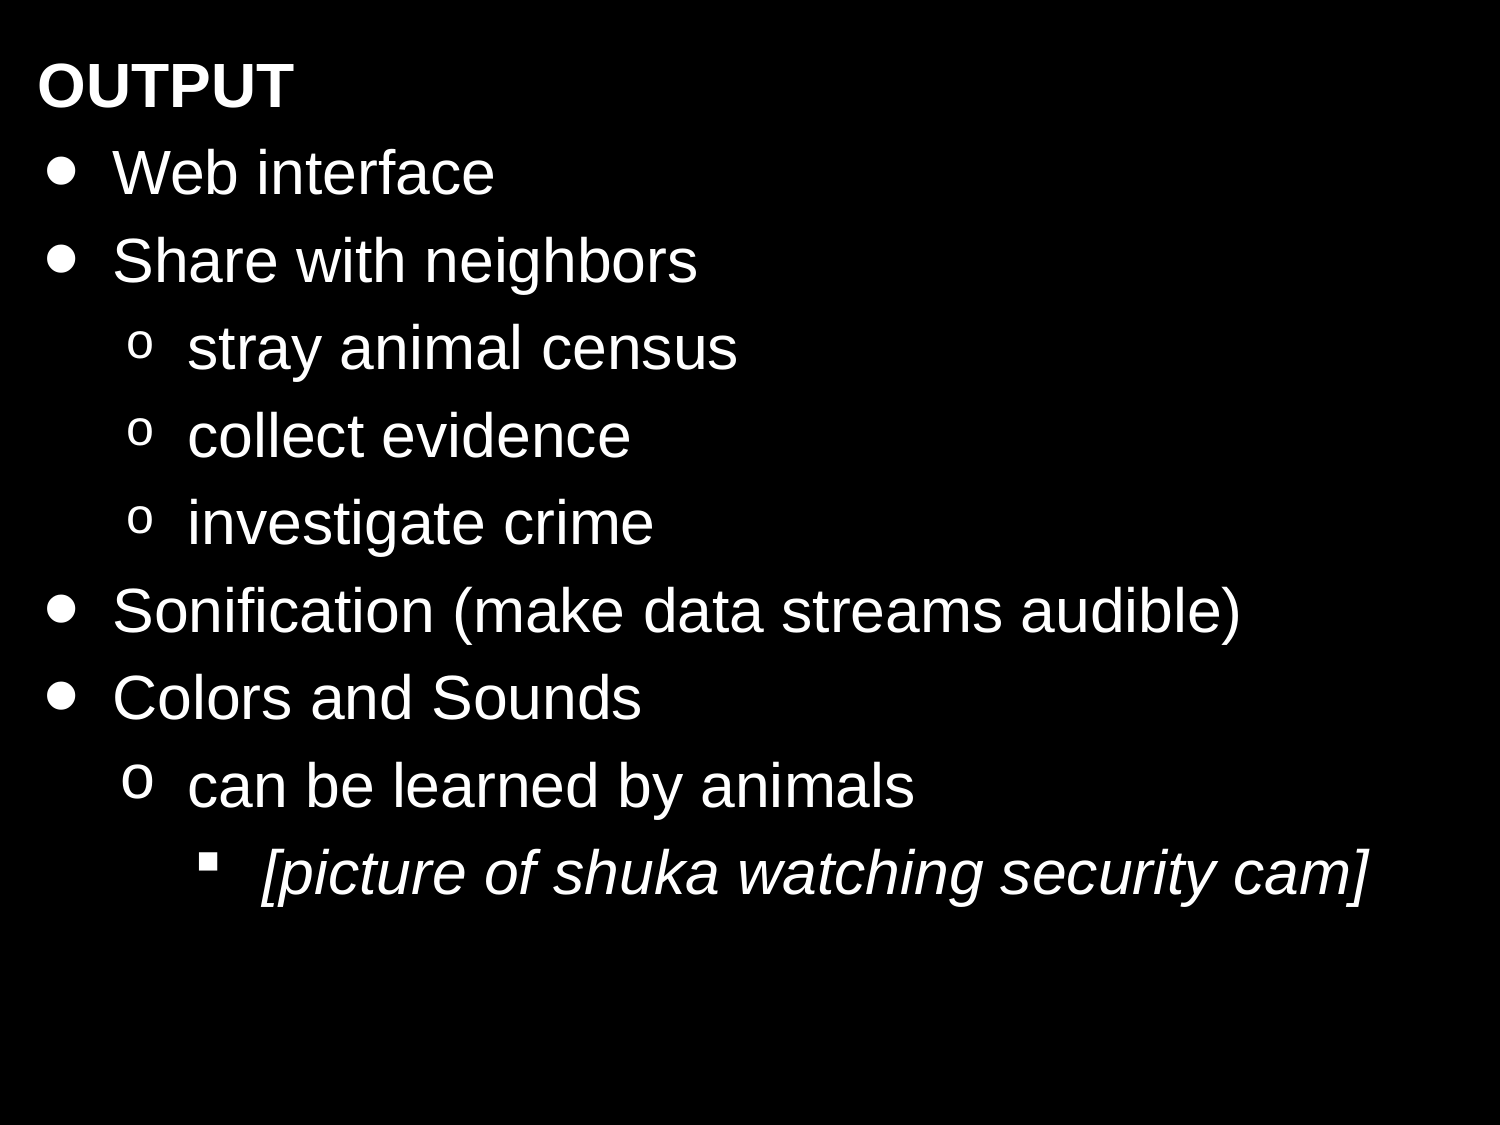

OUTPUT
Web interface
Share with neighbors
stray animal census
collect evidence
investigate crime
Sonification (make data streams audible)
Colors and Sounds
can be learned by animals
[picture of shuka watching security cam]